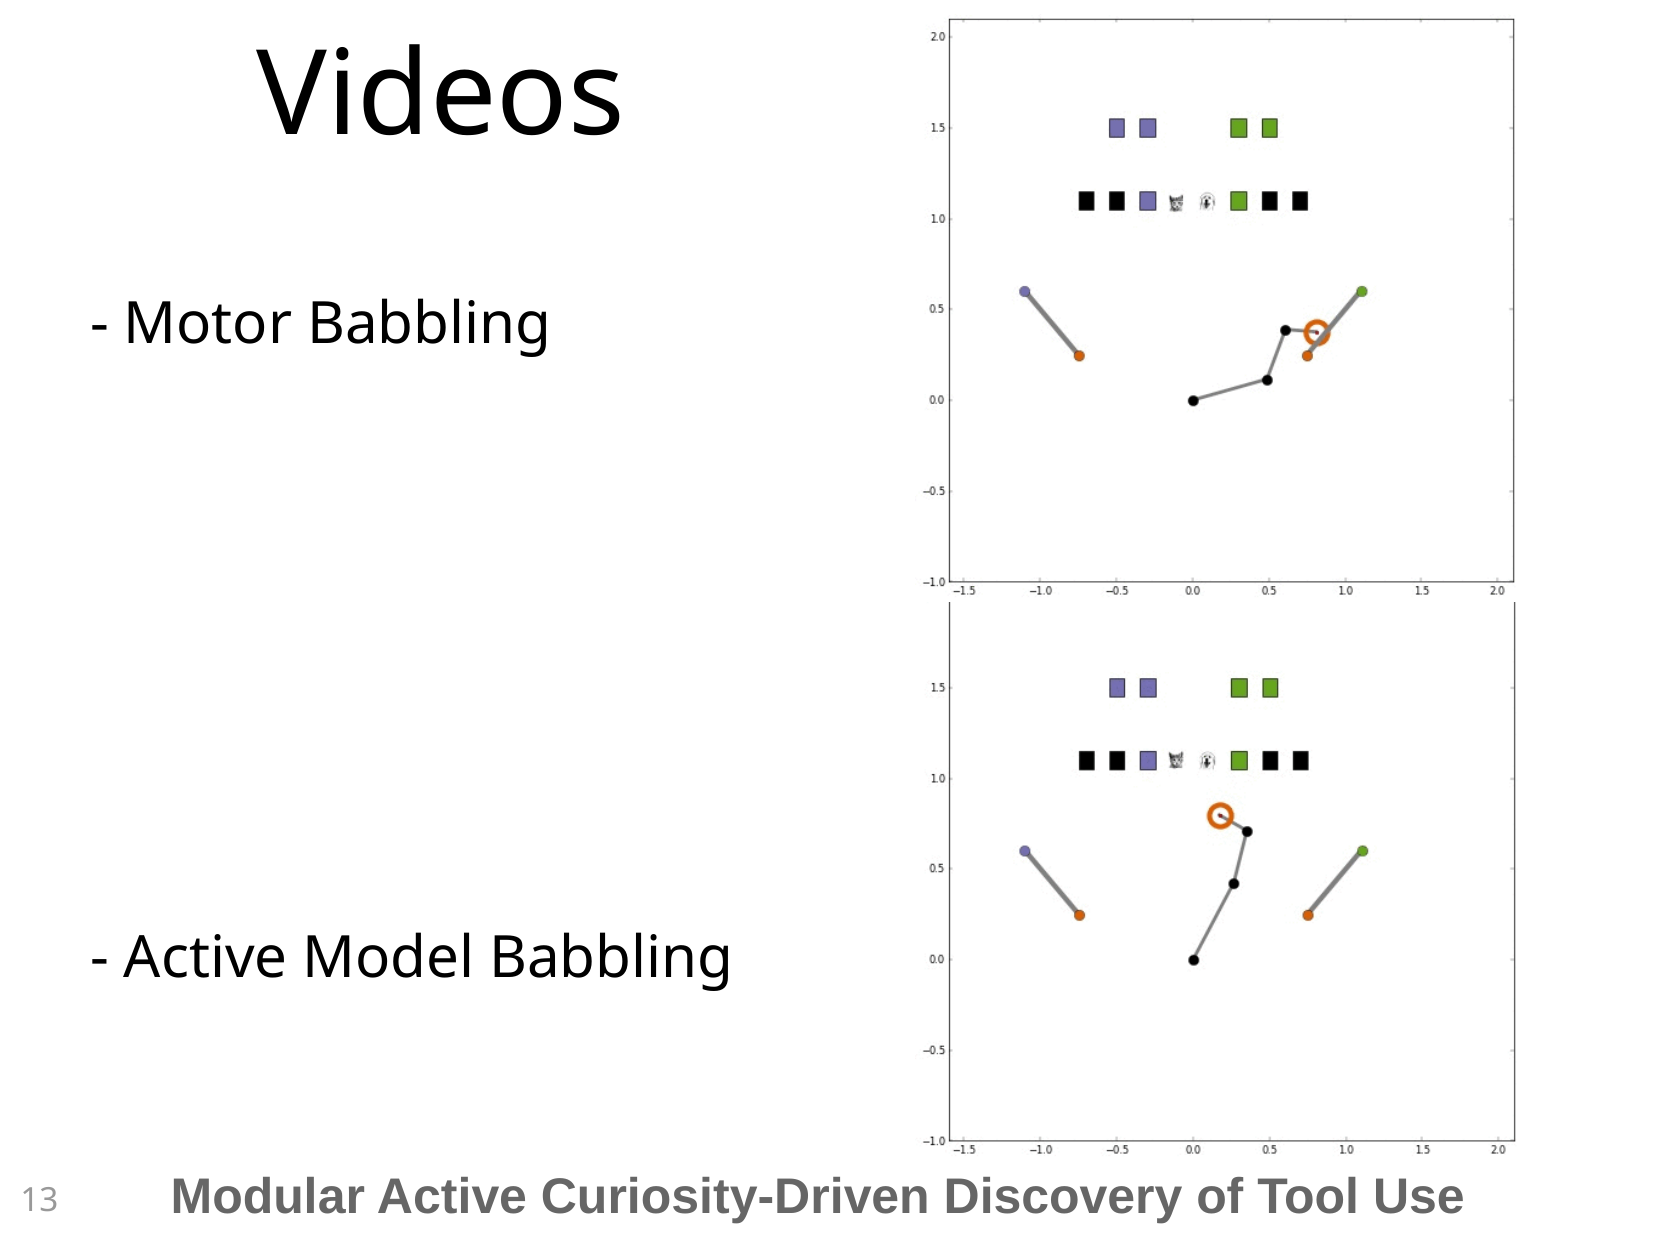

Videos
# - Motor Babbling - Active Model Babbling
Modular Active Curiosity-Driven Discovery of Tool Use
13